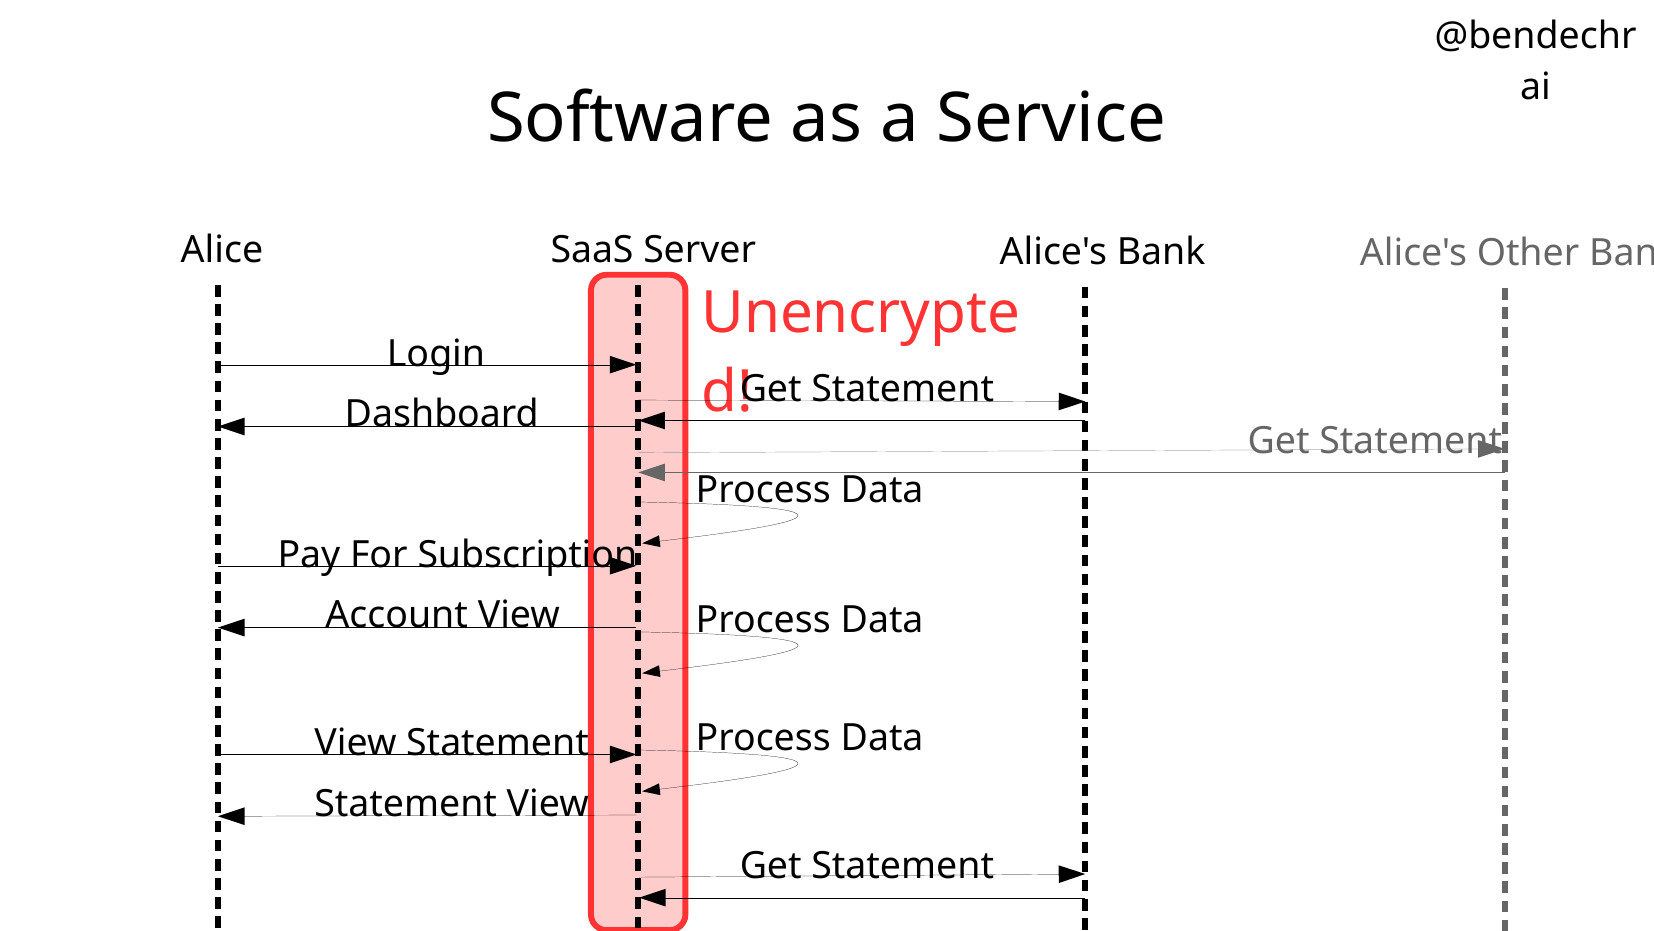

# Software as a Service
Alice
SaaS Server
Alice's Bank
Alice's Other Banks
Unencrypted!
Login
Get Statement
Dashboard
Get Statement
Process Data
Pay For Subscription
Account View
Process Data
Process Data
View Statement
Statement View
Get Statement